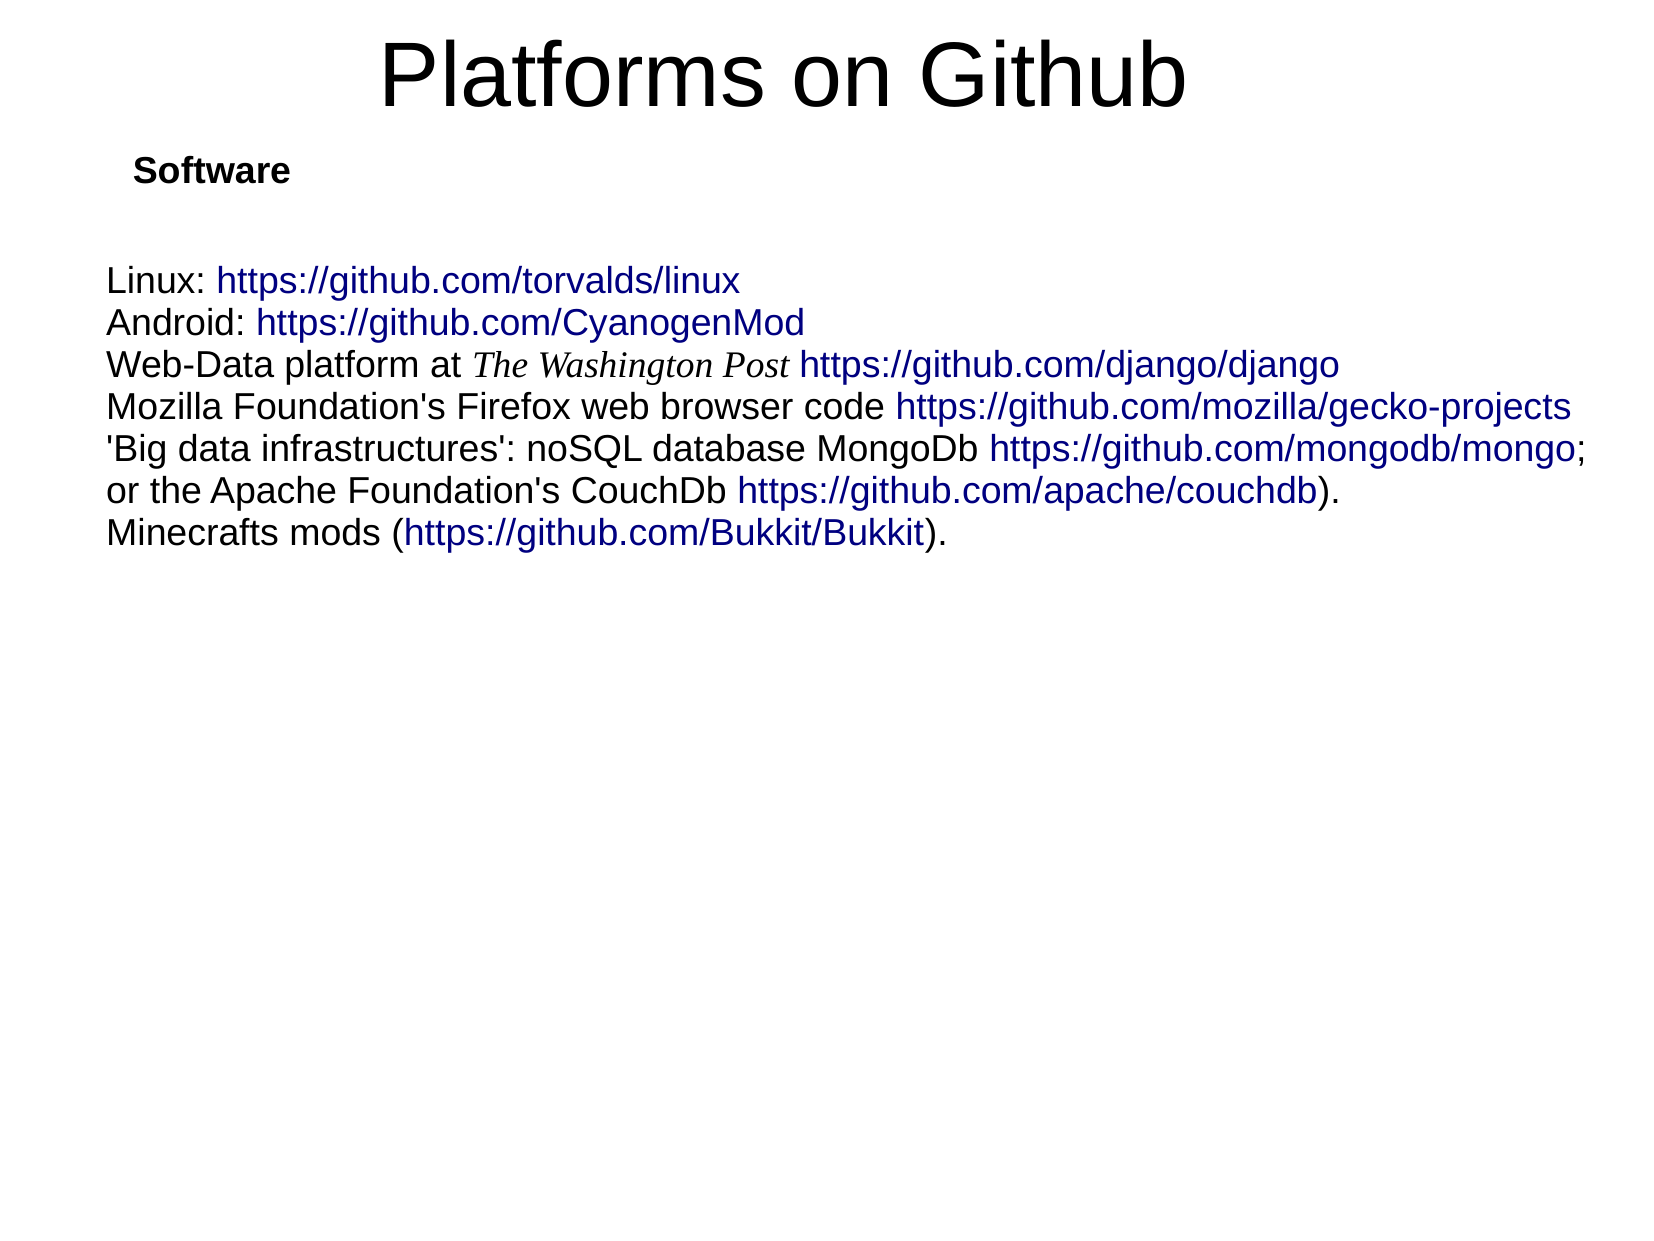

Platforms on Github
Software
# Linux: https://github.com/torvalds/linux Android: https://github.com/CyanogenMod Web-Data platform at The Washington Post https://github.com/django/django Mozilla Foundation's Firefox web browser code https://github.com/mozilla/gecko-projects 'Big data infrastructures': noSQL database MongoDb https://github.com/mongodb/mongo; or the Apache Foundation's CouchDb https://github.com/apache/couchdb). Minecrafts mods (https://github.com/Bukkit/Bukkit).